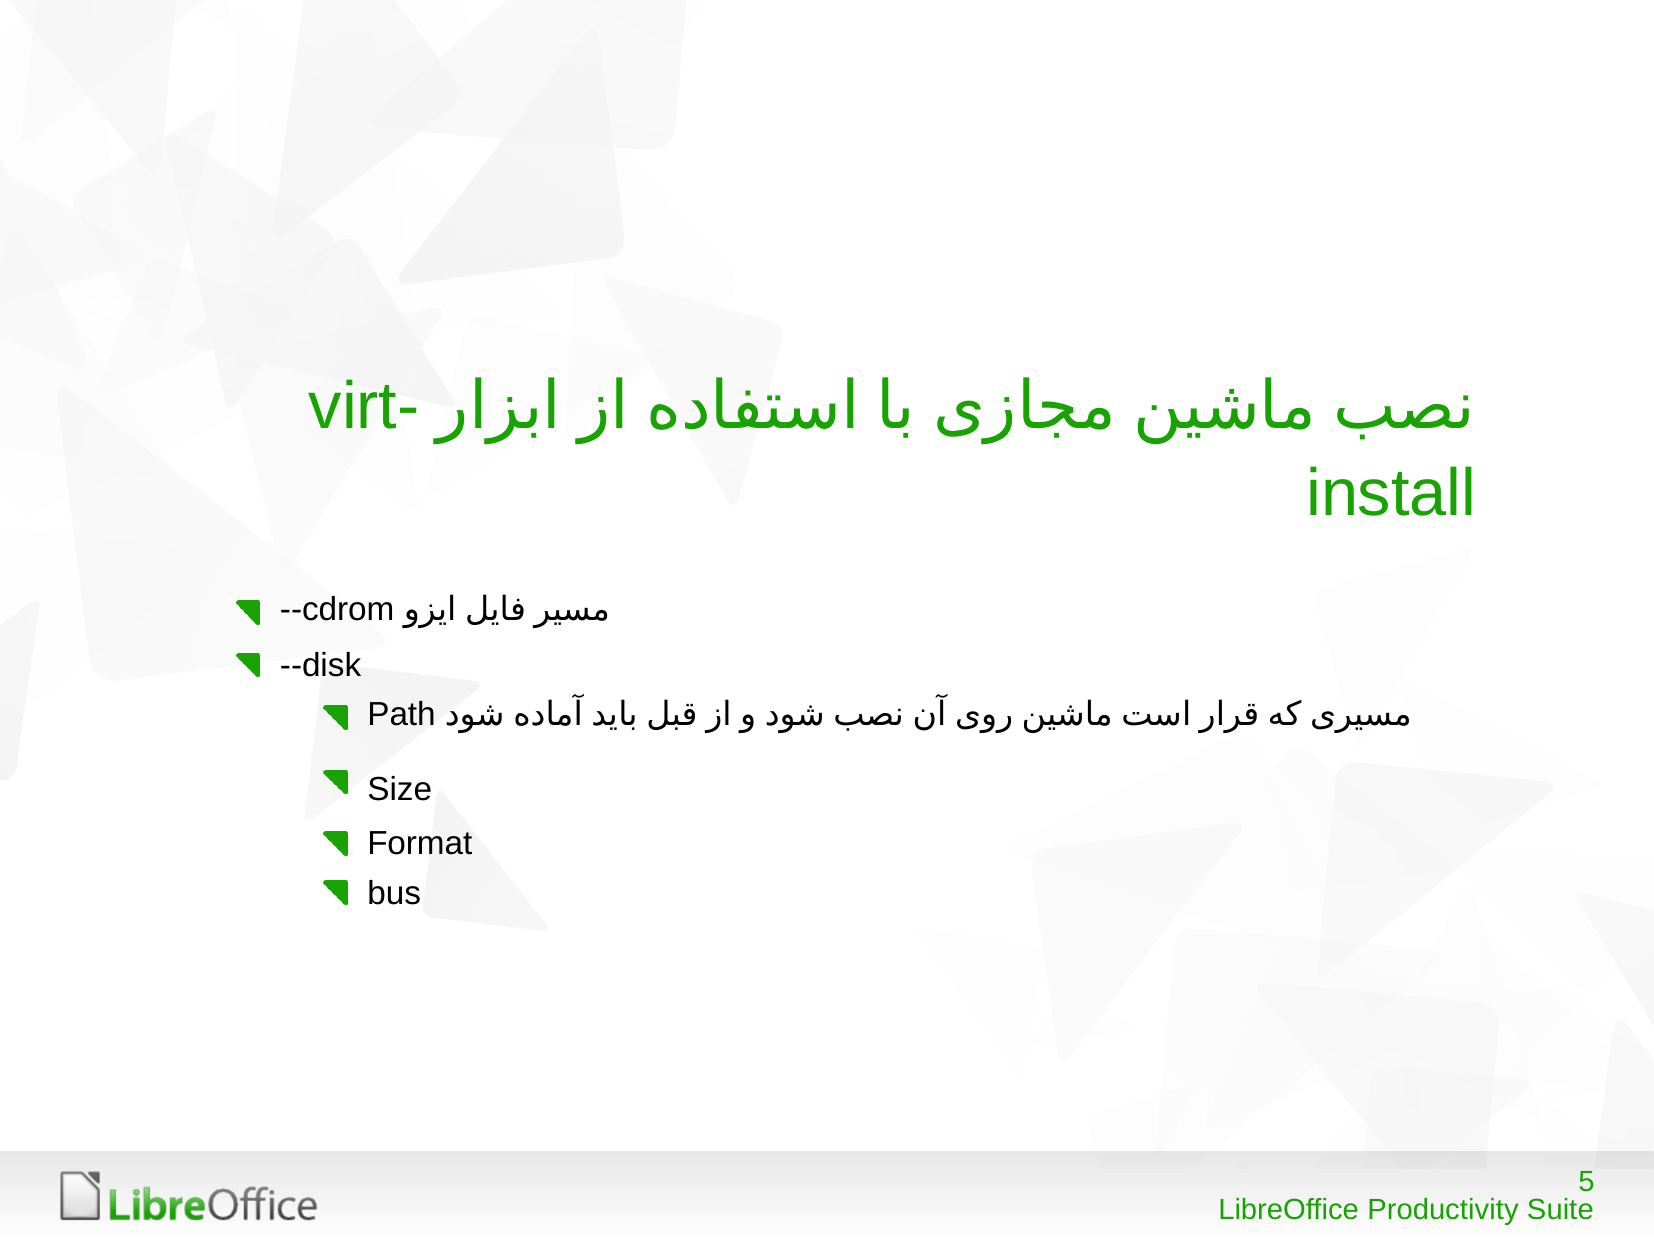

# نصب ماشین مجازی با استفاده از ابزار virt-install
--cdrom مسیر فایل ایزو
--disk
Path مسیری که قرار است ماشین روی آن نصب شود و از قبل باید آماده شود
Size
Format
bus
5
LibreOffice Productivity Suite